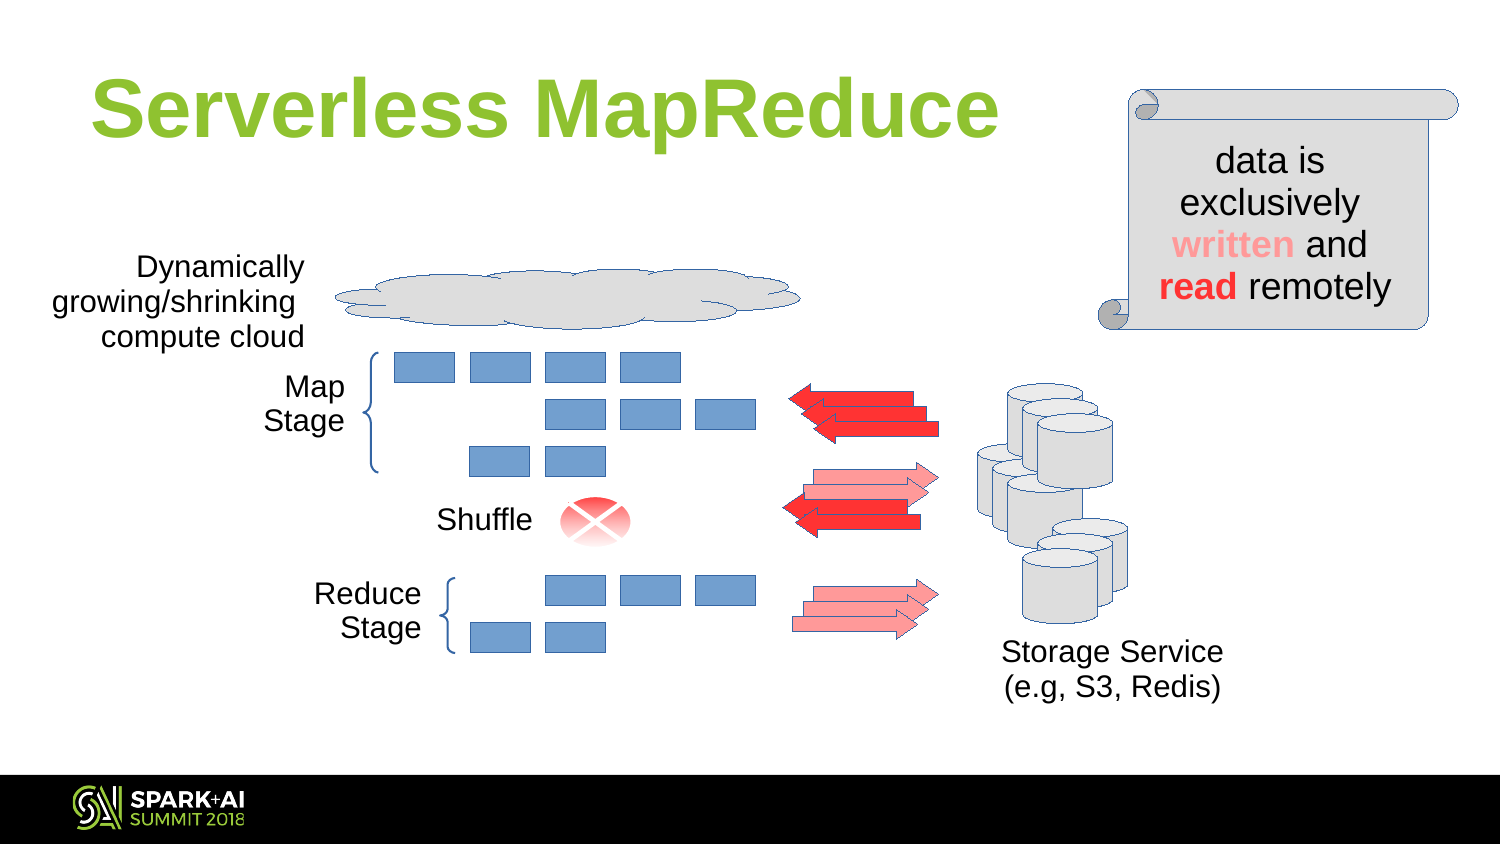

#
Serverless MapReduce
data is
exclusively
written and
read remotely
Dynamically growing/shrinking
compute cloud
Map Stage
Shuffle
Reduce Stage
Storage Service (e.g, S3, Redis)